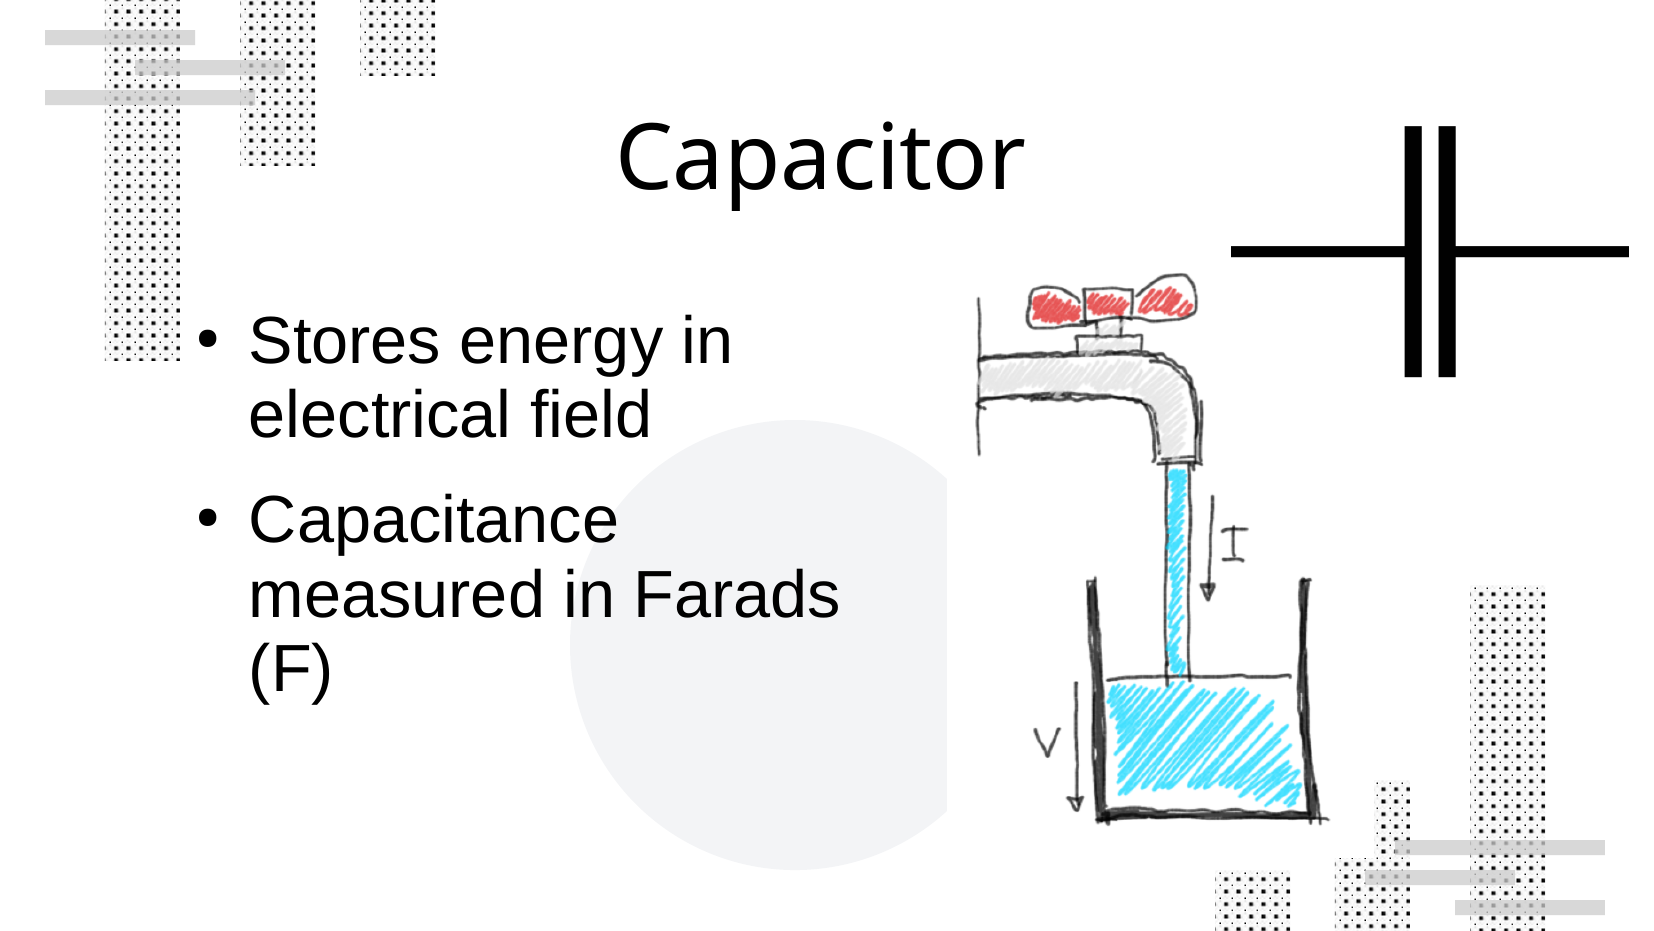

# Capacitor
Stores energy in electrical field
Capacitance measured in Farads (F)